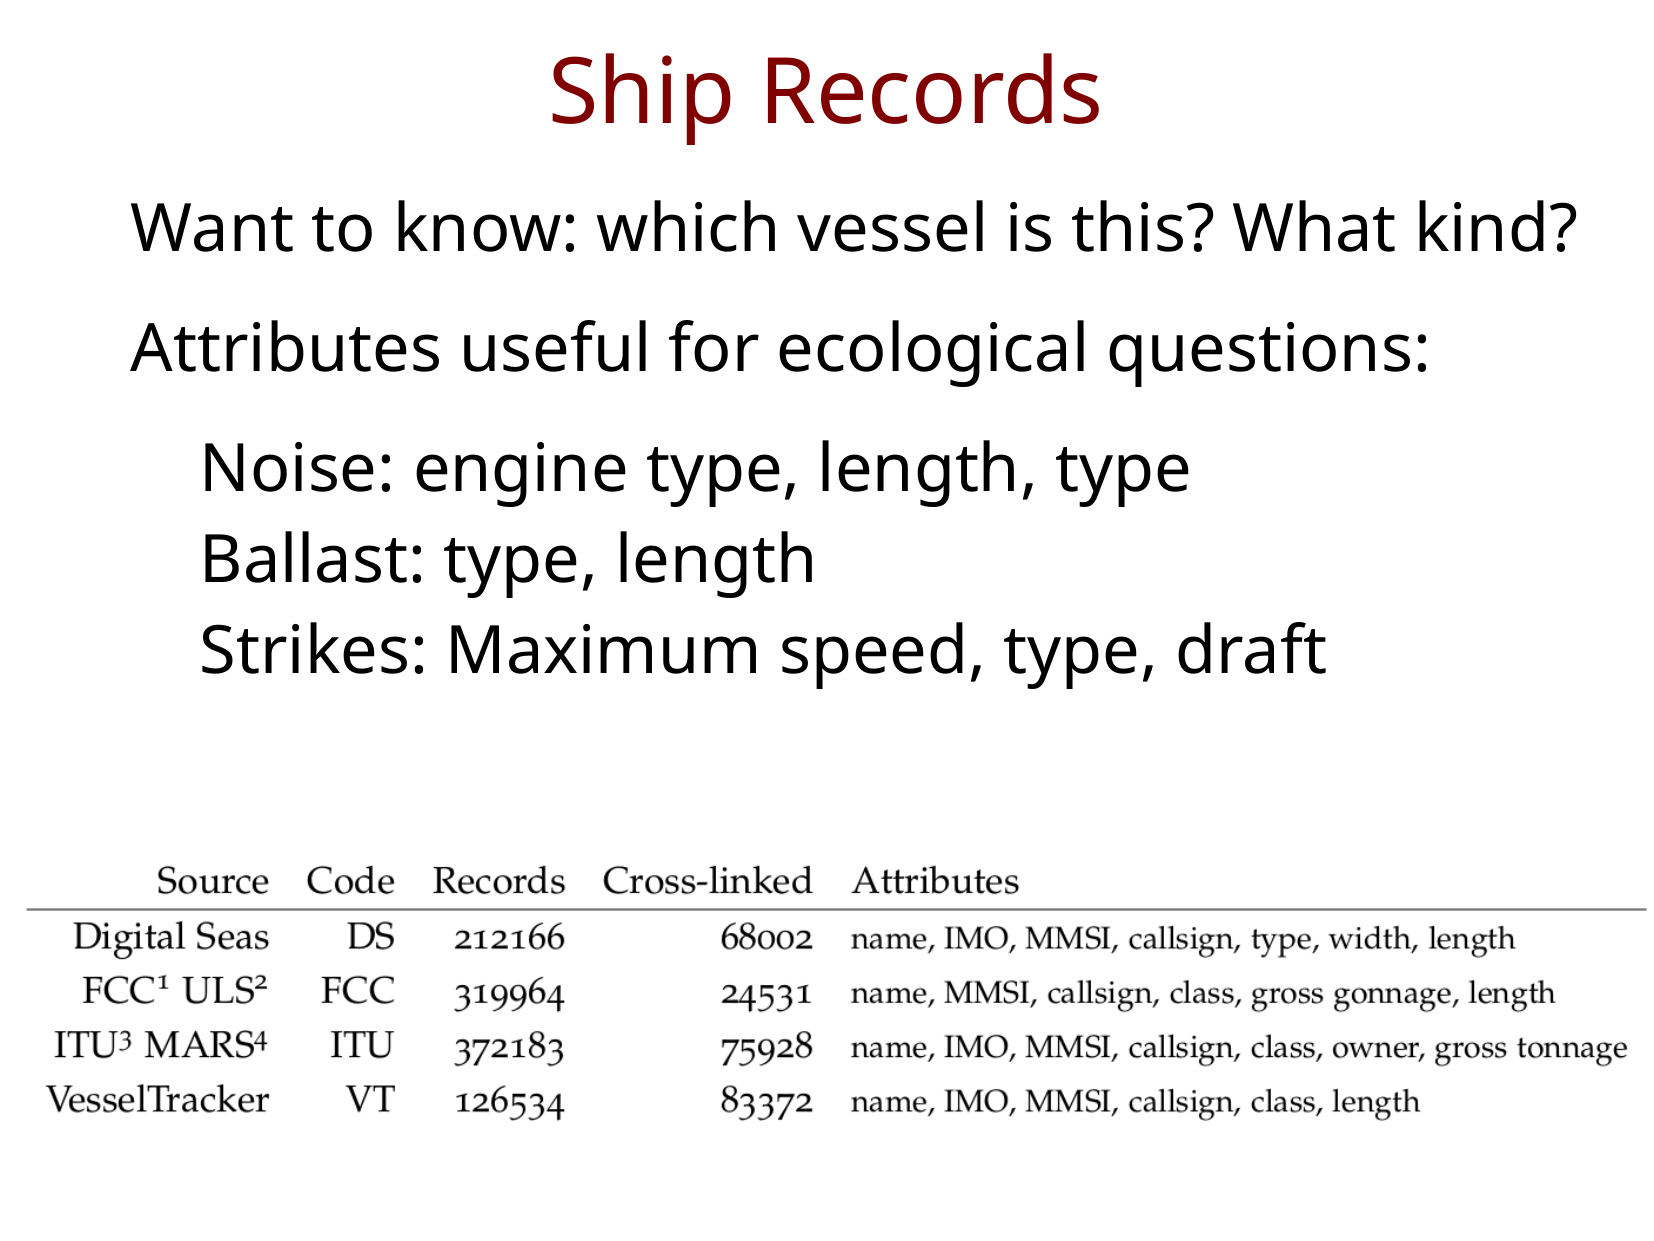

# Ship Records
Want to know: which vessel is this? What kind?
Attributes useful for ecological questions:
 Noise: engine type, length, type
 Ballast: type, length
 Strikes: Maximum speed, type, draft